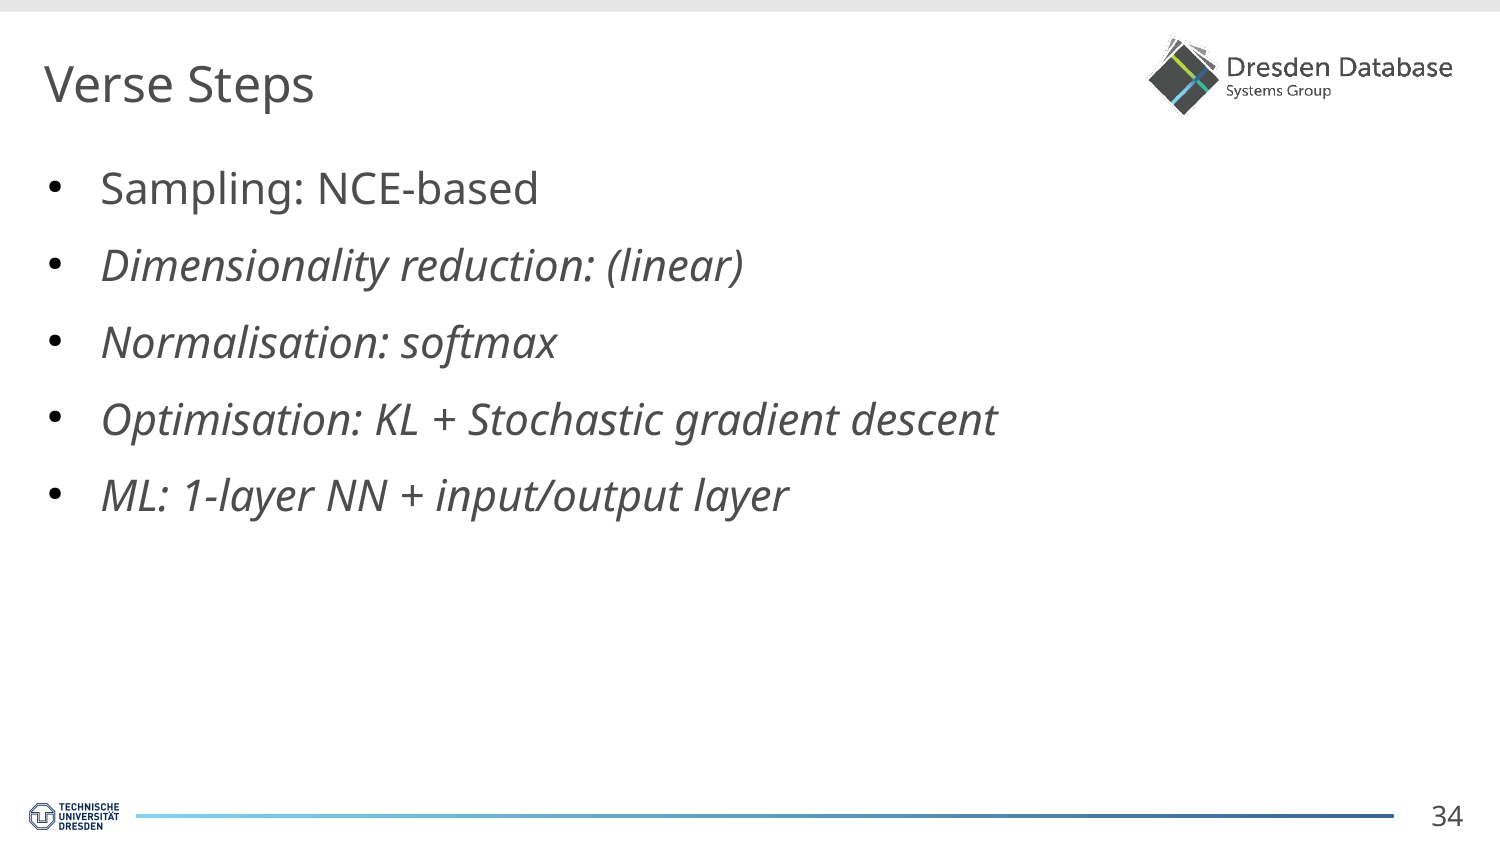

# Verse Steps
Sampling: NCE-based
Dimensionality reduction: (linear)
Normalisation: softmax
Optimisation: KL + Stochastic gradient descent
ML: 1-layer NN + input/output layer